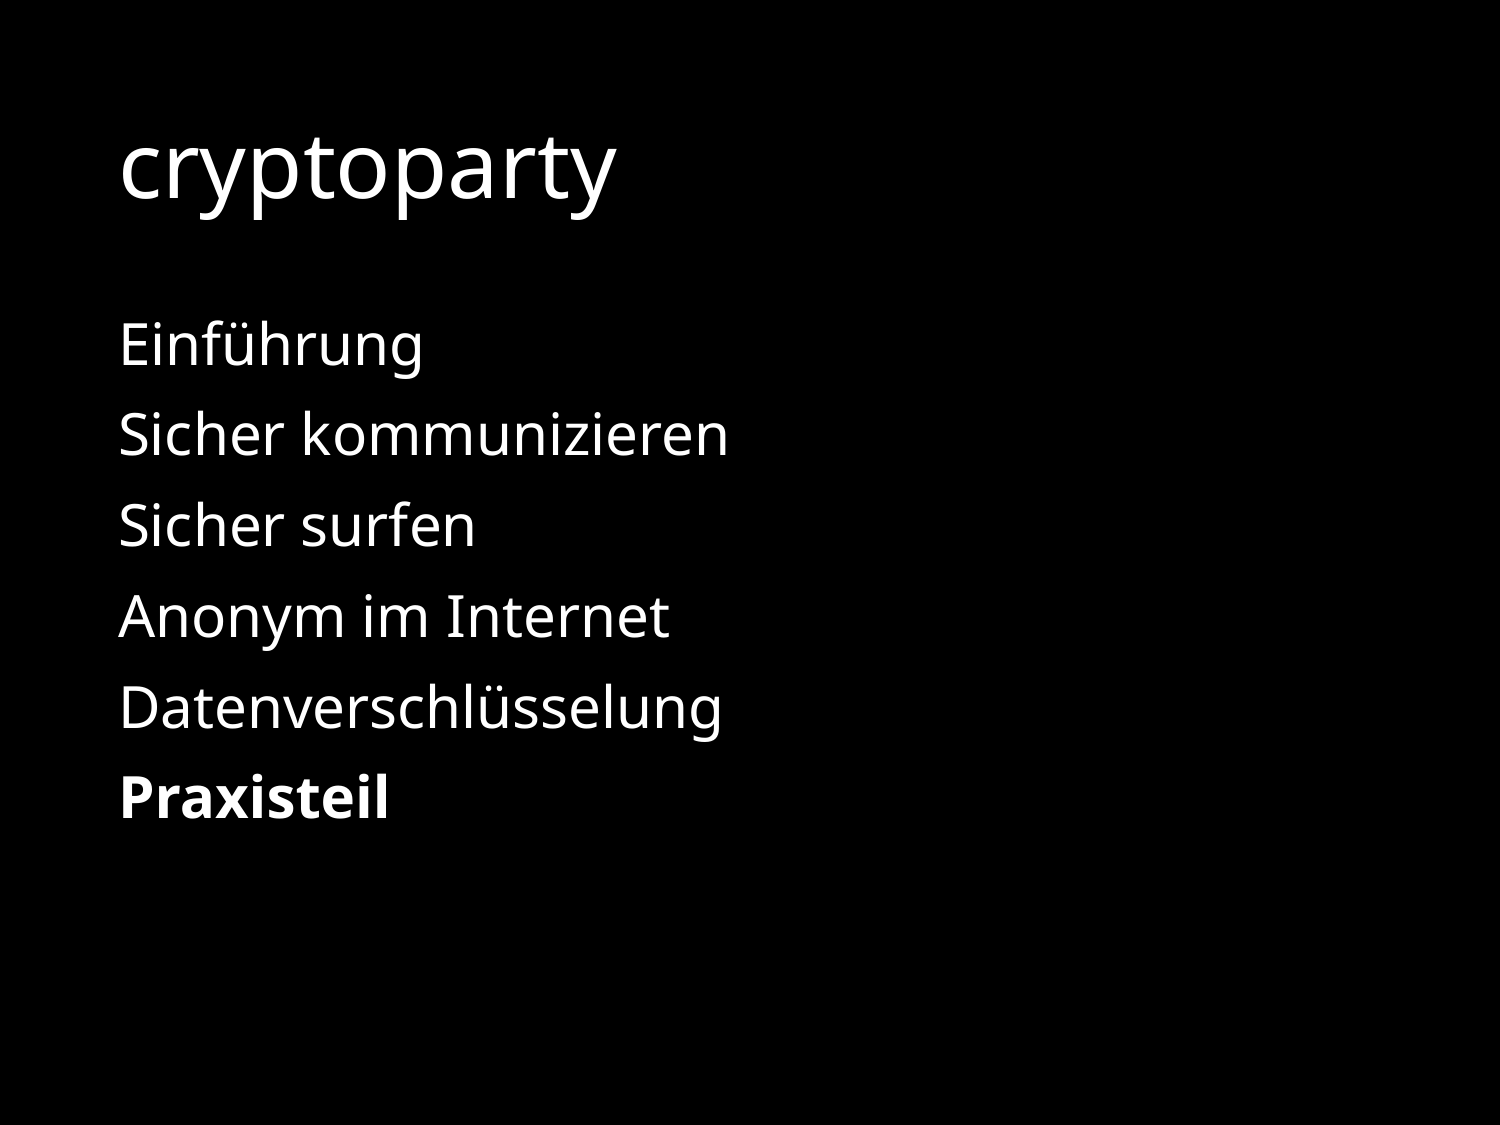

# cryptoparty
Einführung
Sicher kommunizieren
Sicher surfen
Anonym im Internet
Datenverschlüsselung
Praxisteil